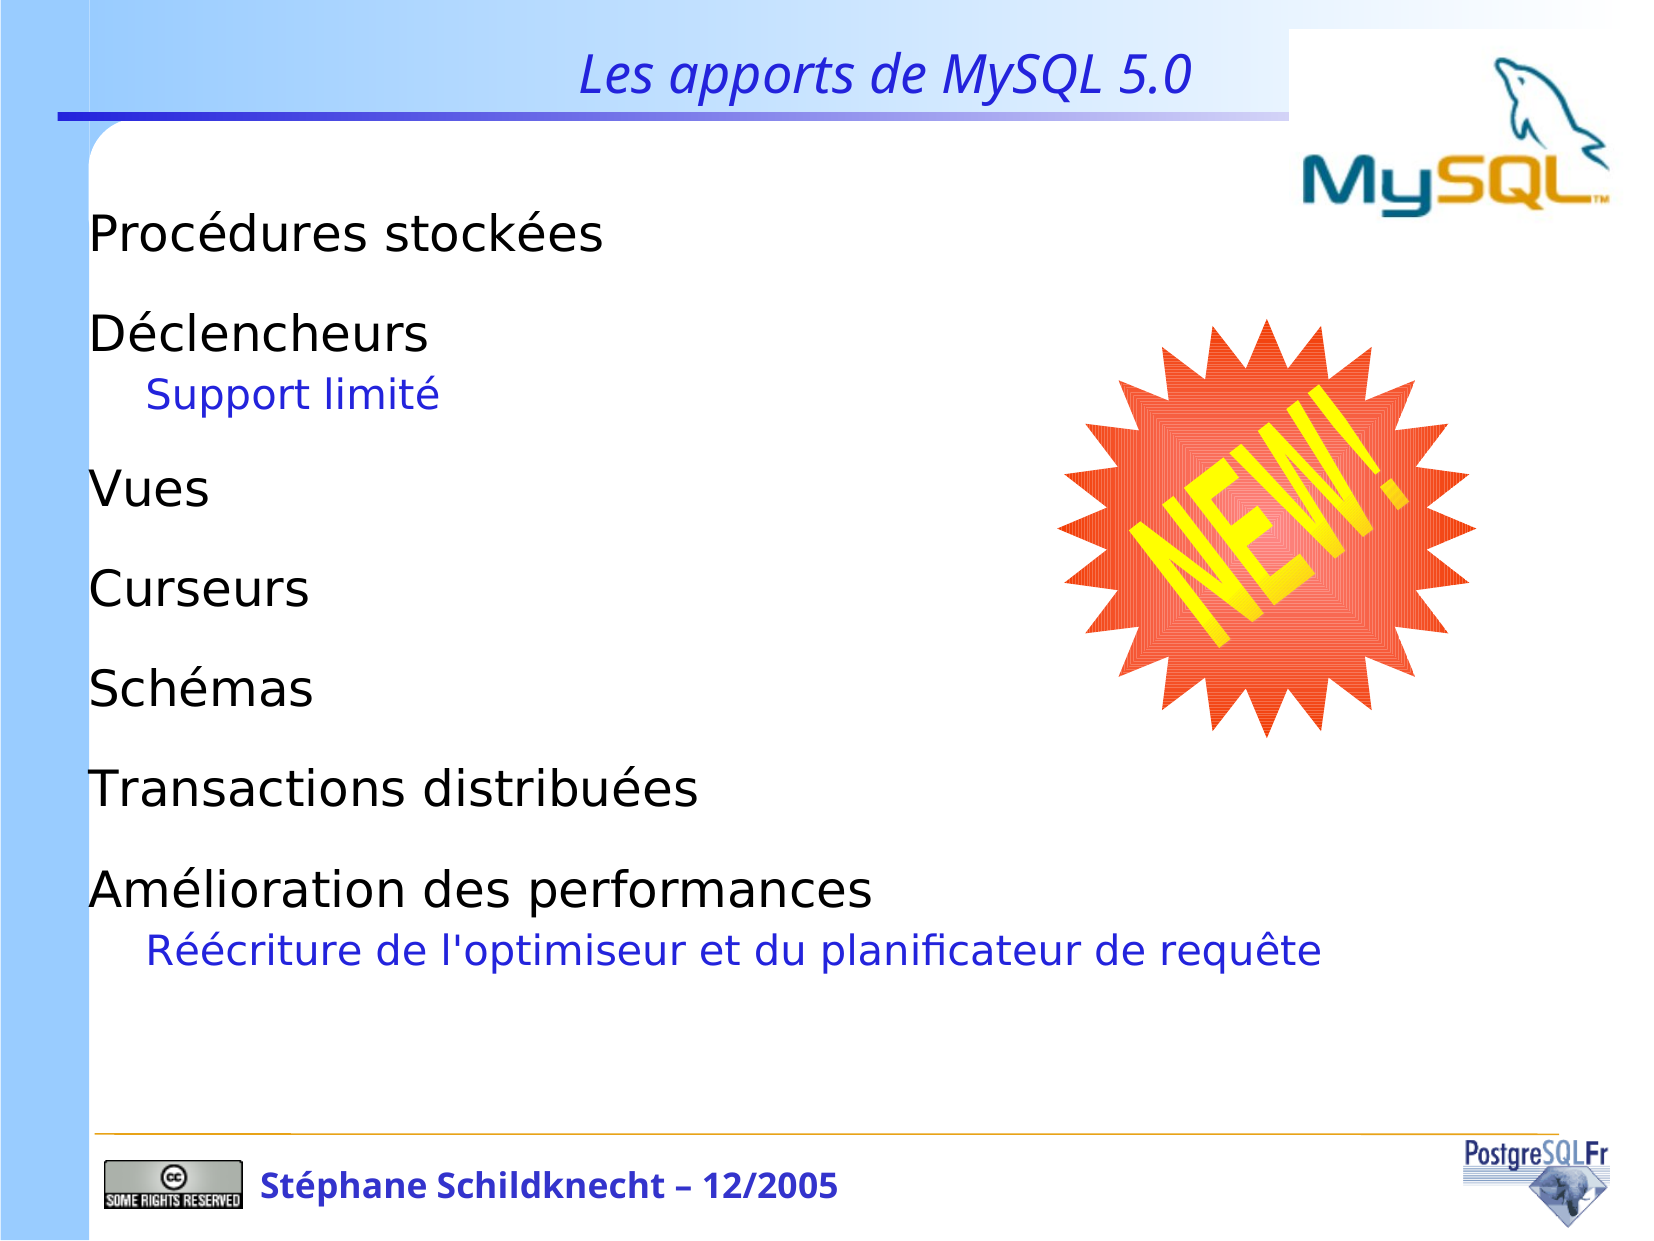

# Les apports de MySQL 5.0
Procédures stockées
Déclencheurs
Support limité
Vues
Curseurs
Schémas
Transactions distribuées
Amélioration des performances
Réécriture de l'optimiseur et du planificateur de requête